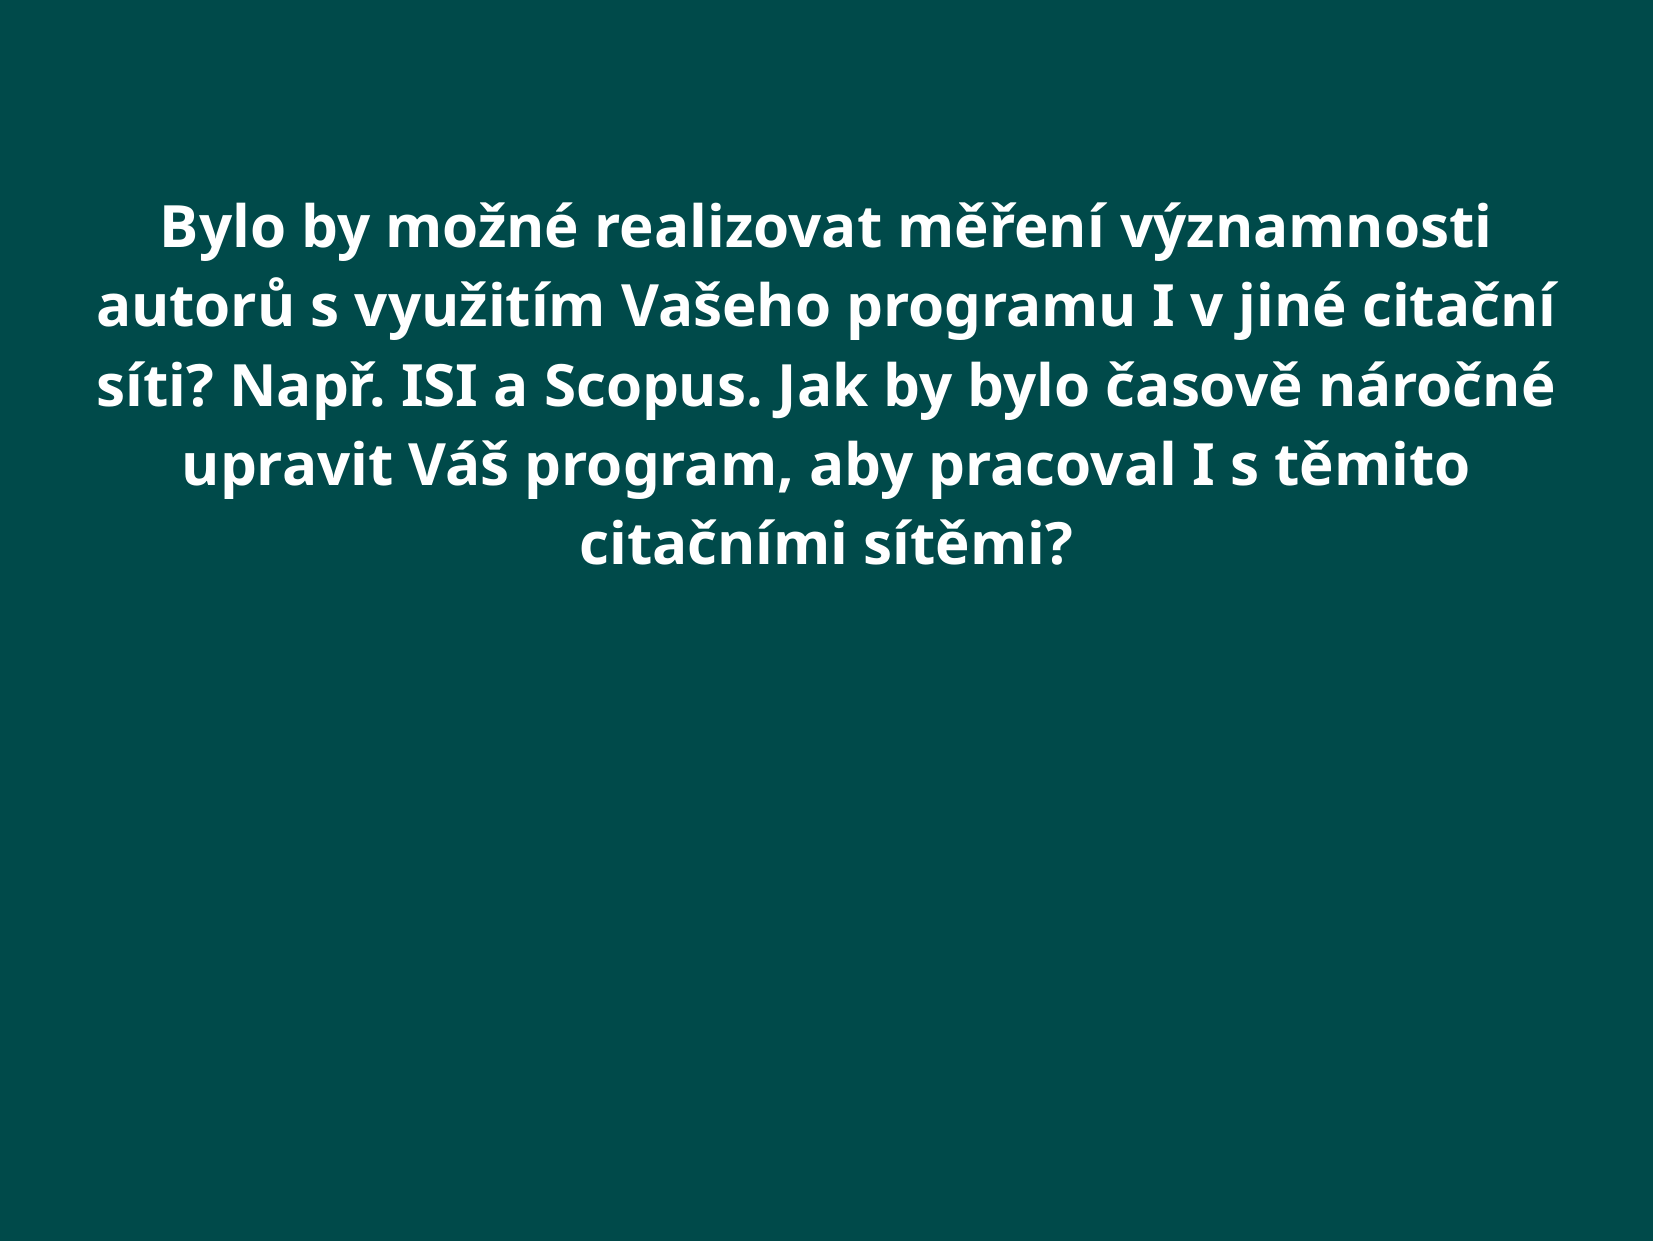

# Bylo by možné realizovat měření významnosti autorů s využitím Vašeho programu I v jiné citační síti? Např. ISI a Scopus. Jak by bylo časově náročné upravit Váš program, aby pracoval I s těmito citačními sítěmi?